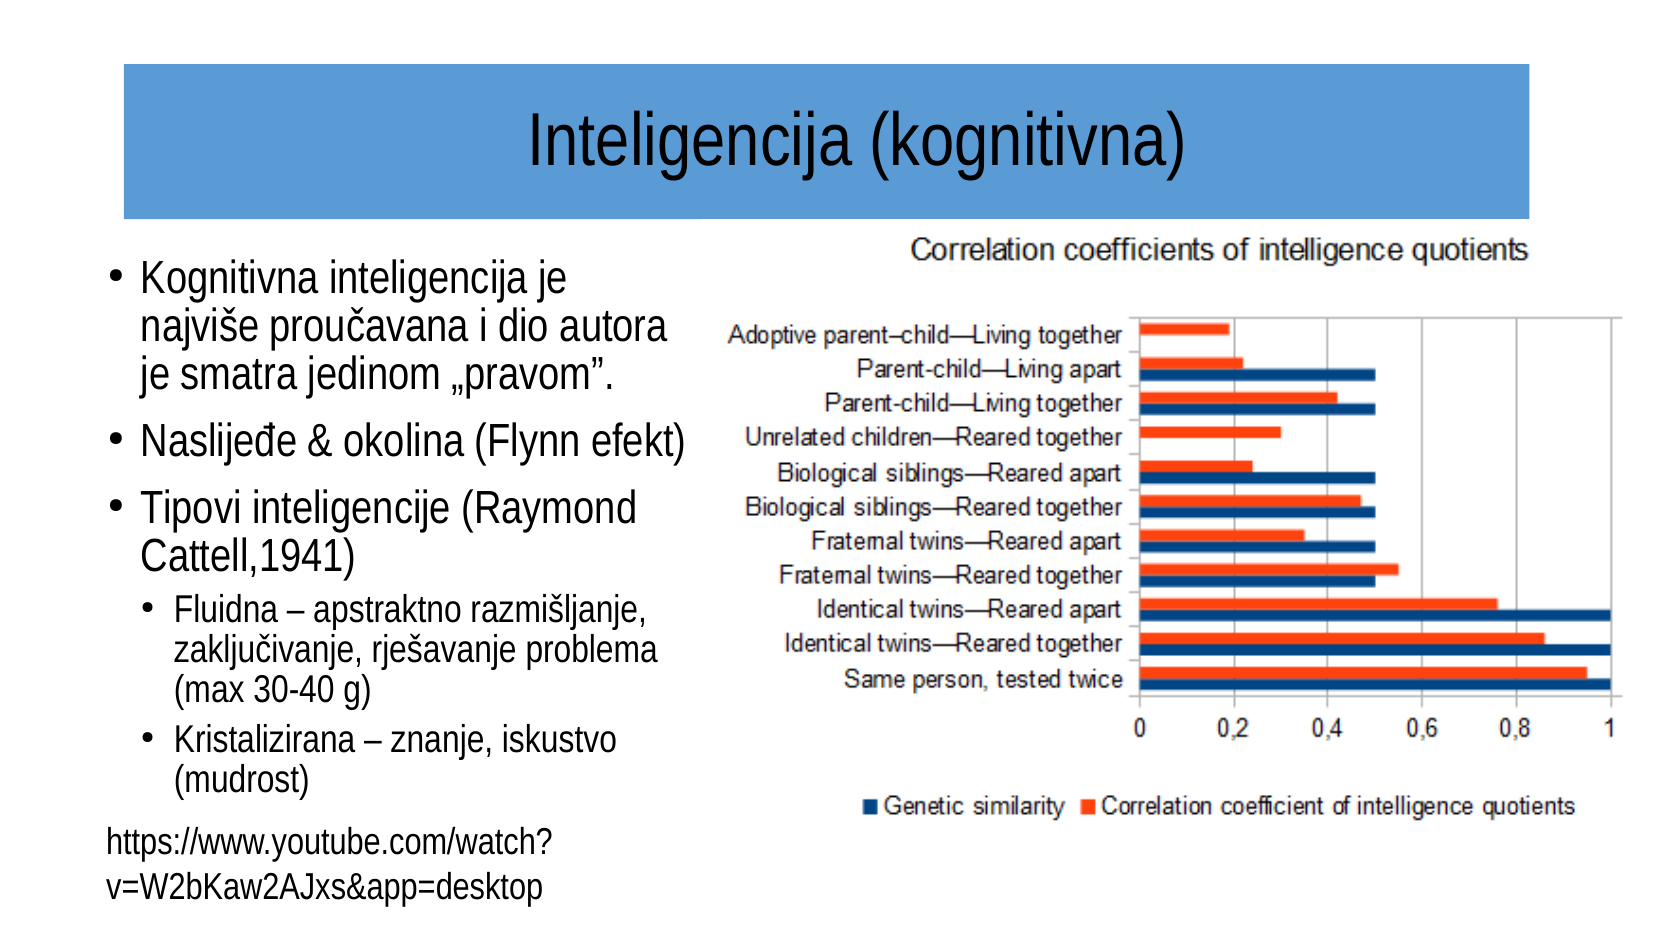

# Inteligencija (kognitivna)
Kognitivna inteligencija je najviše proučavana i dio autora je smatra jedinom „pravom”.
Naslijeđe & okolina (Flynn efekt)
Tipovi inteligencije (Raymond Cattell,1941)
Fluidna – apstraktno razmišljanje, zaključivanje, rješavanje problema (max 30-40 g)
Kristalizirana – znanje, iskustvo (mudrost)
https://www.youtube.com/watch?v=W2bKaw2AJxs&app=desktop